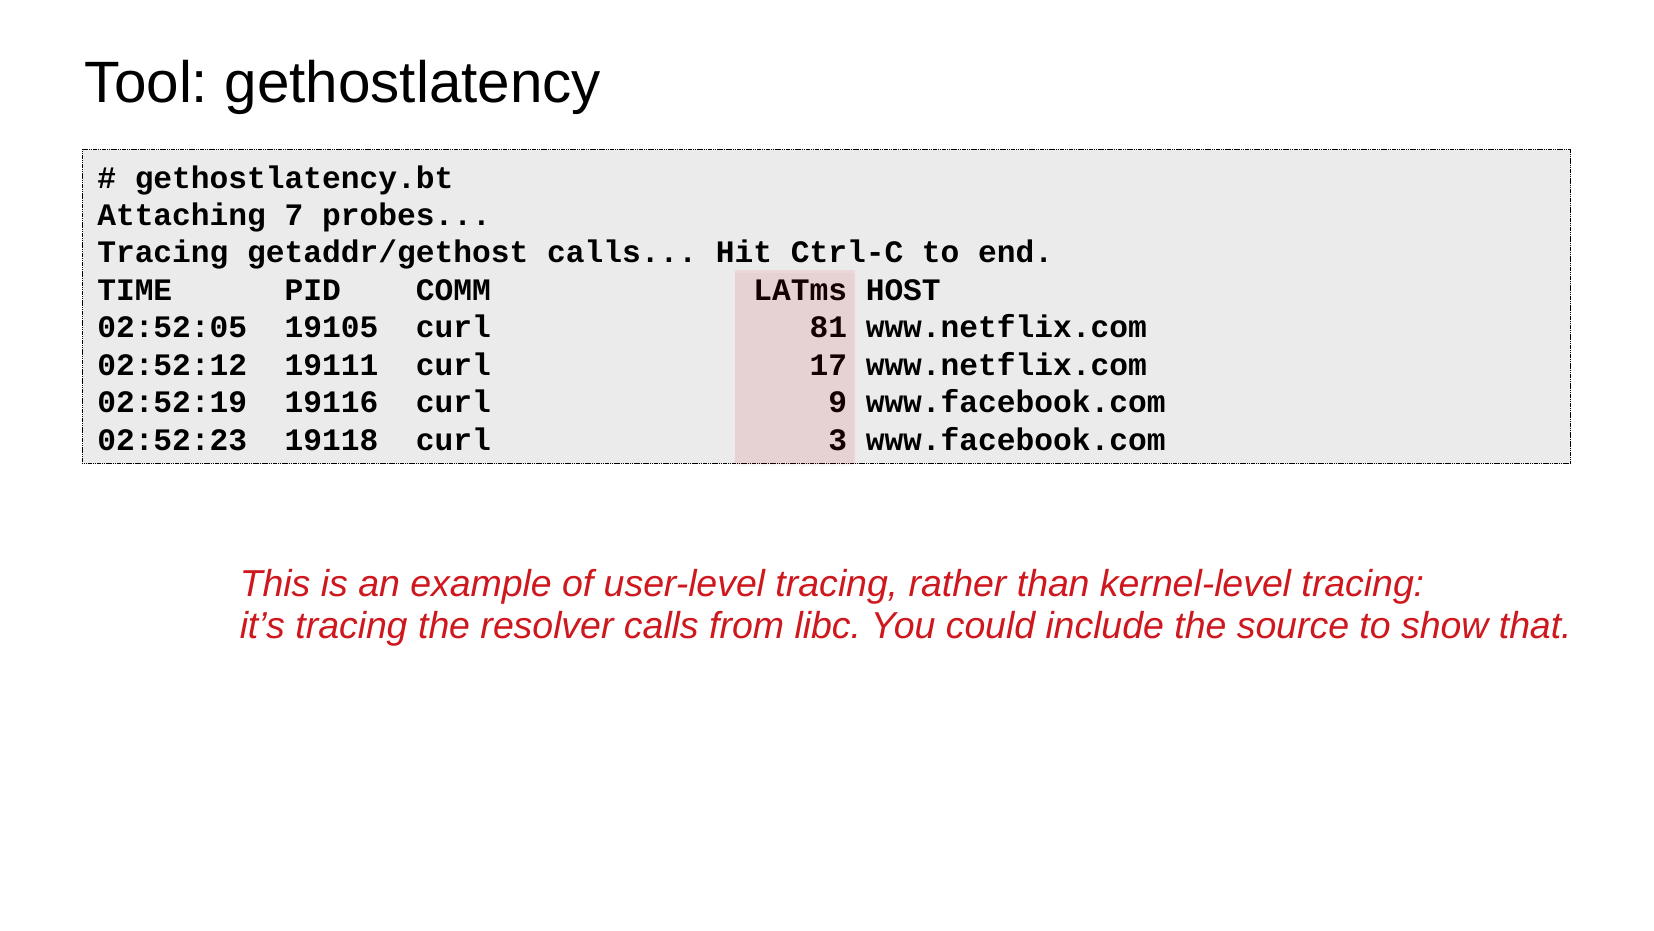

# Tool: gethostlatency
# gethostlatency.bt
Attaching 7 probes...
Tracing getaddr/gethost calls... Hit Ctrl-C to end.
TIME PID COMM LATms HOST
02:52:05 19105 curl 81 www.netflix.com
02:52:12 19111 curl 17 www.netflix.com
02:52:19 19116 curl 9 www.facebook.com
02:52:23 19118 curl 3 www.facebook.com
This is an example of user-level tracing, rather than kernel-level tracing:
it’s tracing the resolver calls from libc. You could include the source to show that.